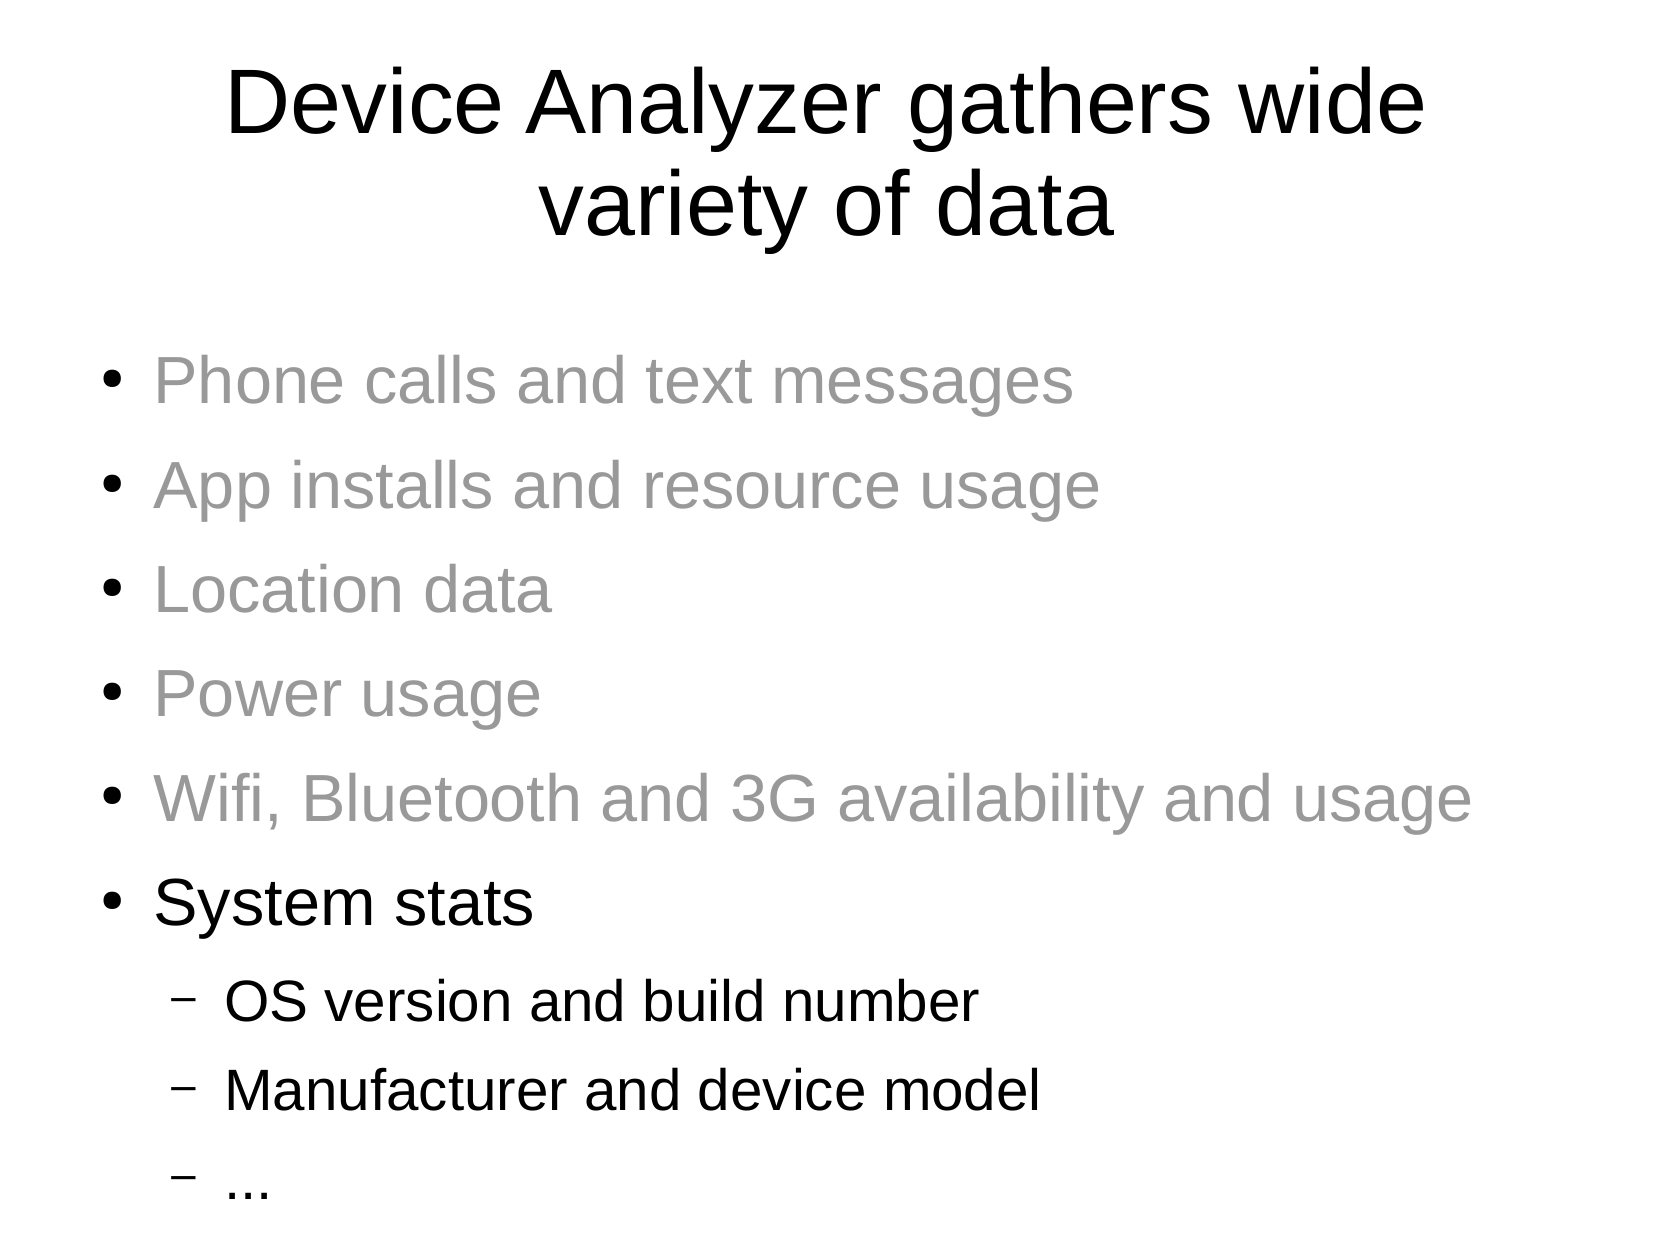

# Device Analyzer gathers wide variety of data
Phone calls and text messages
App installs and resource usage
Location data
Power usage
Wifi, Bluetooth and 3G availability and usage
System stats
OS version and build number
Manufacturer and device model
...